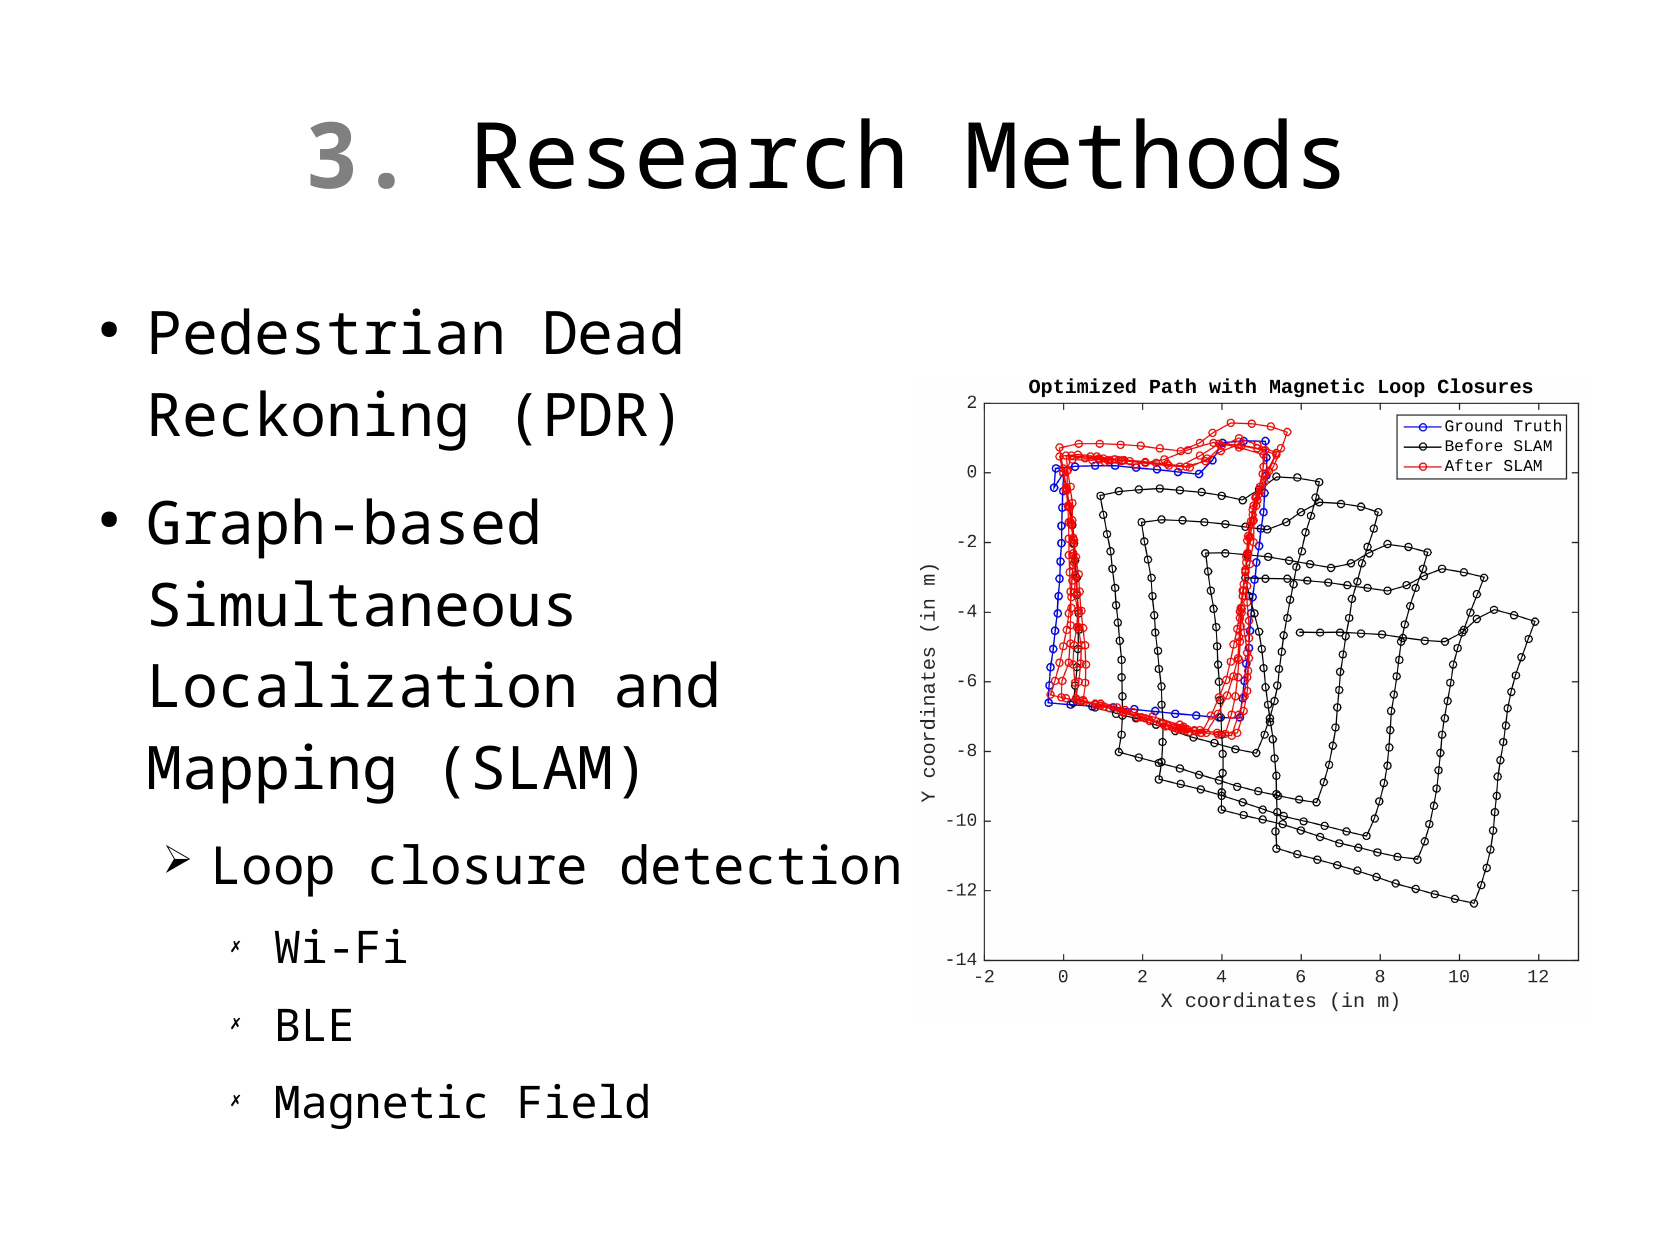

# 3. Research Methods
Pedestrian Dead Reckoning (PDR)
Graph-based Simultaneous Localization and Mapping (SLAM)
Loop closure detection
Wi-Fi
BLE
Magnetic Field